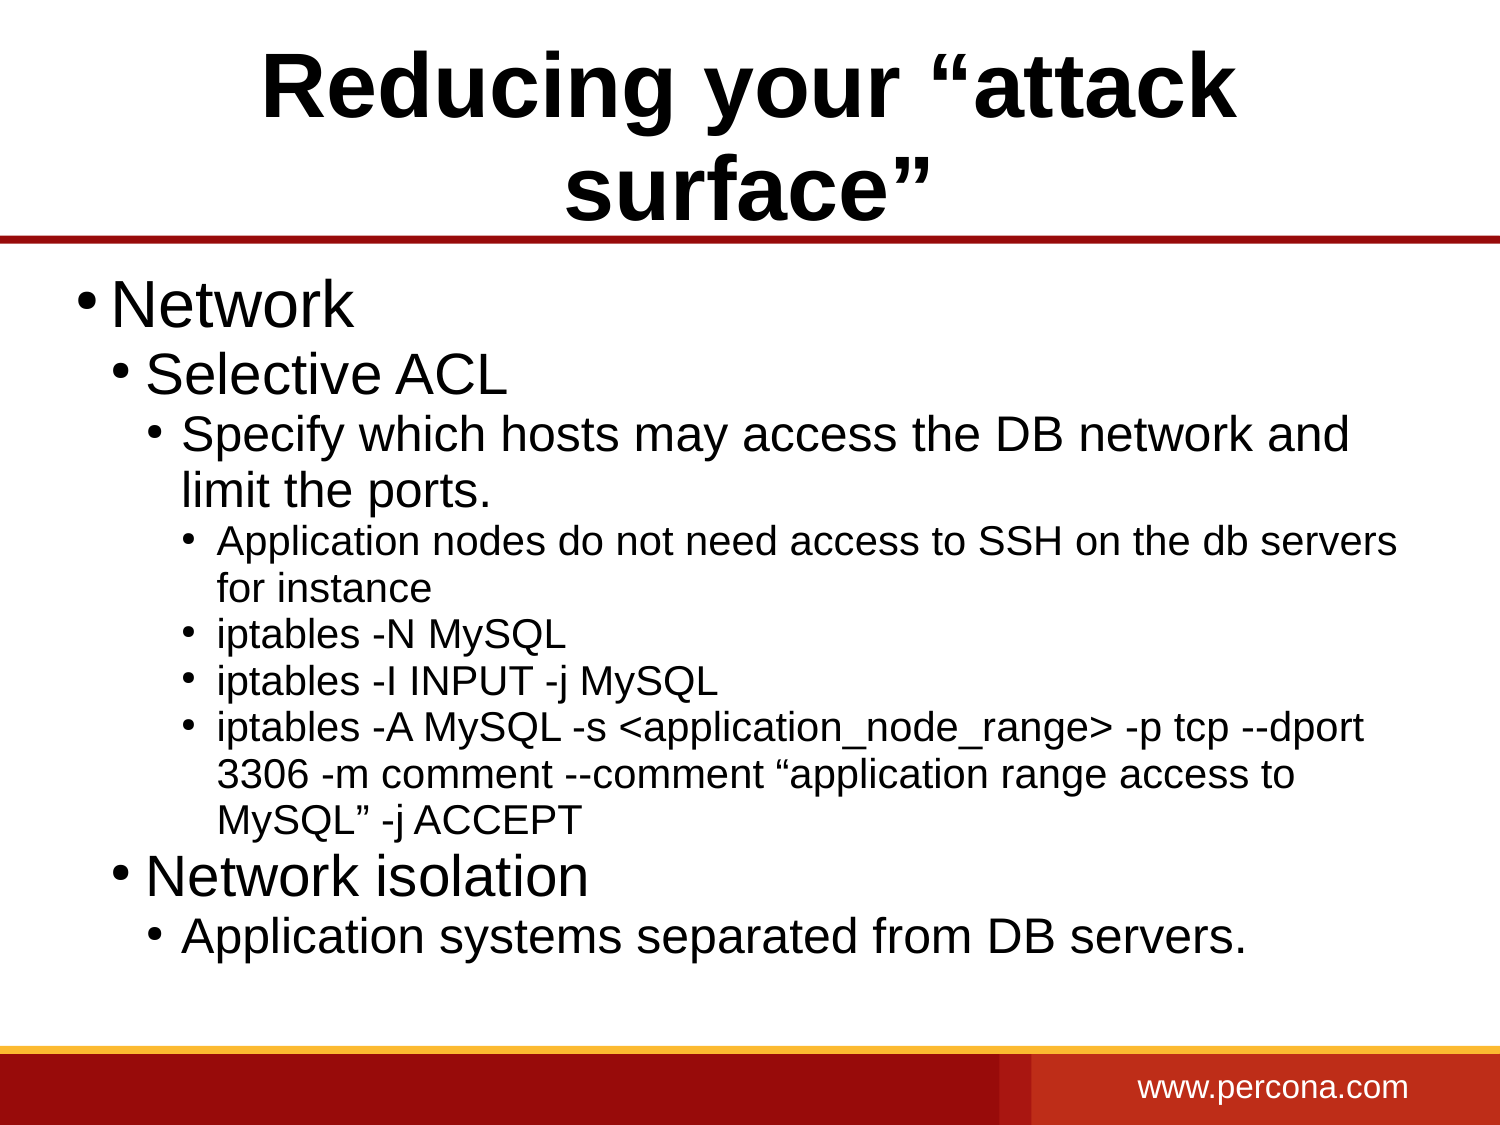

Reducing your “attack surface”
Network
Selective ACL
Specify which hosts may access the DB network and limit the ports.
Application nodes do not need access to SSH on the db servers for instance
iptables -N MySQL
iptables -I INPUT -j MySQL
iptables -A MySQL -s <application_node_range> -p tcp --dport 3306 -m comment --comment “application range access to MySQL” -j ACCEPT
Network isolation
Application systems separated from DB servers.